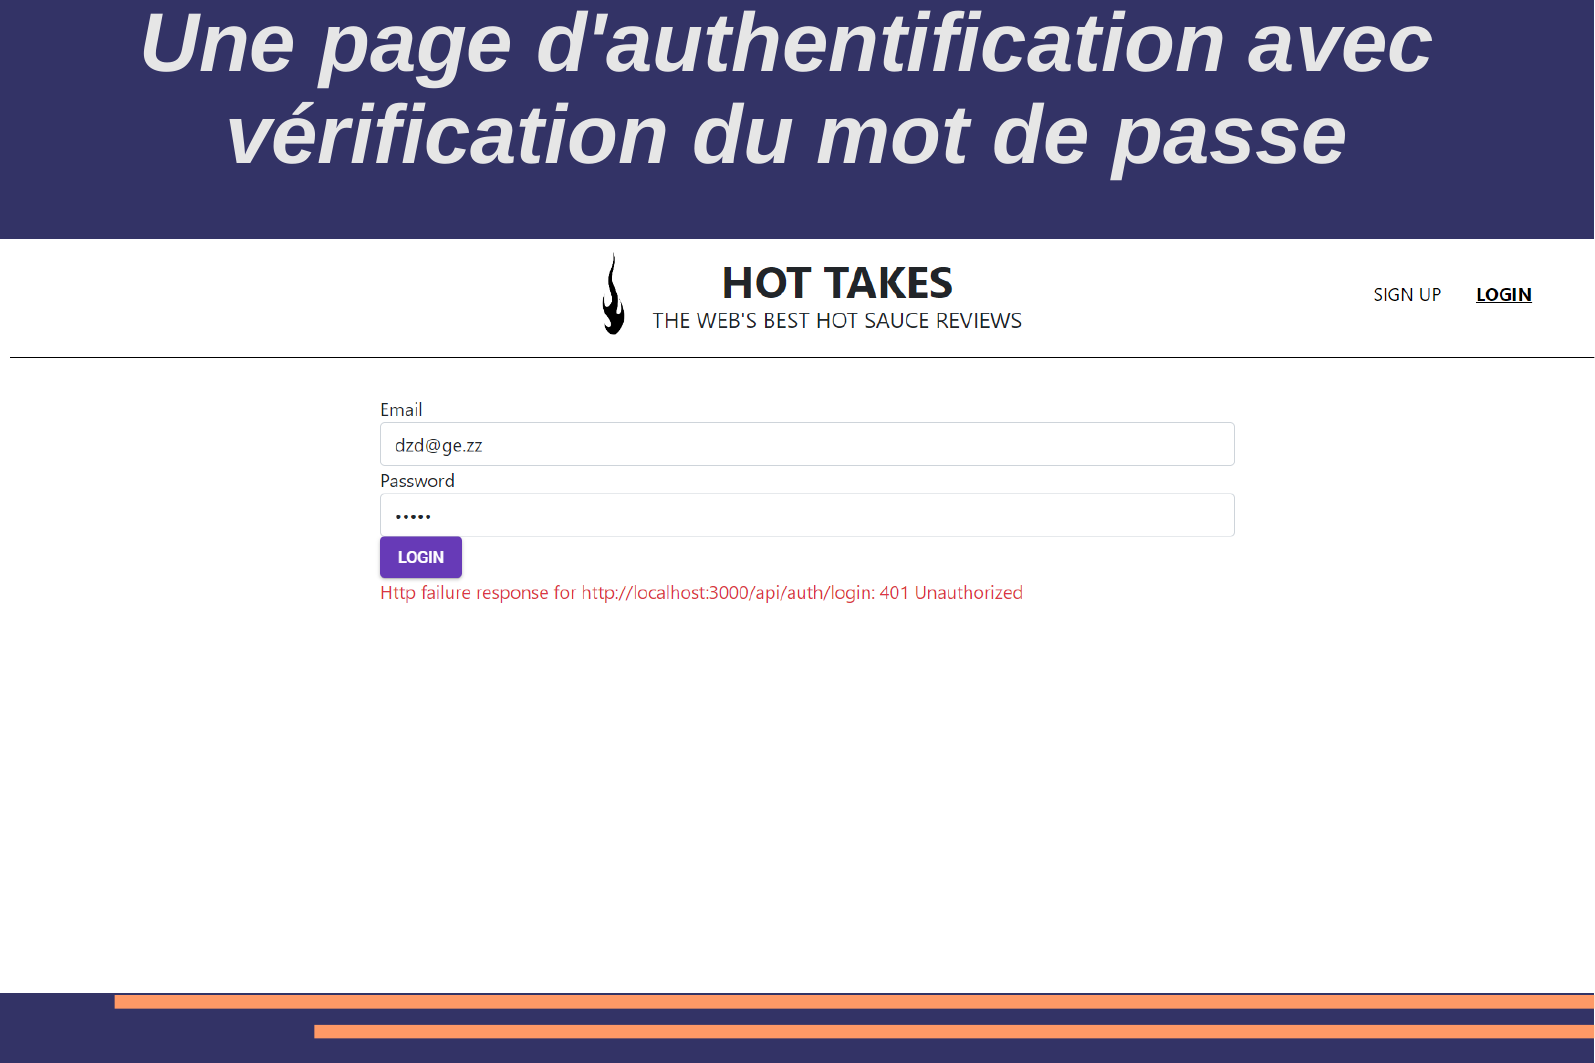

# Une page d'authentification avec vérification du mot de passe